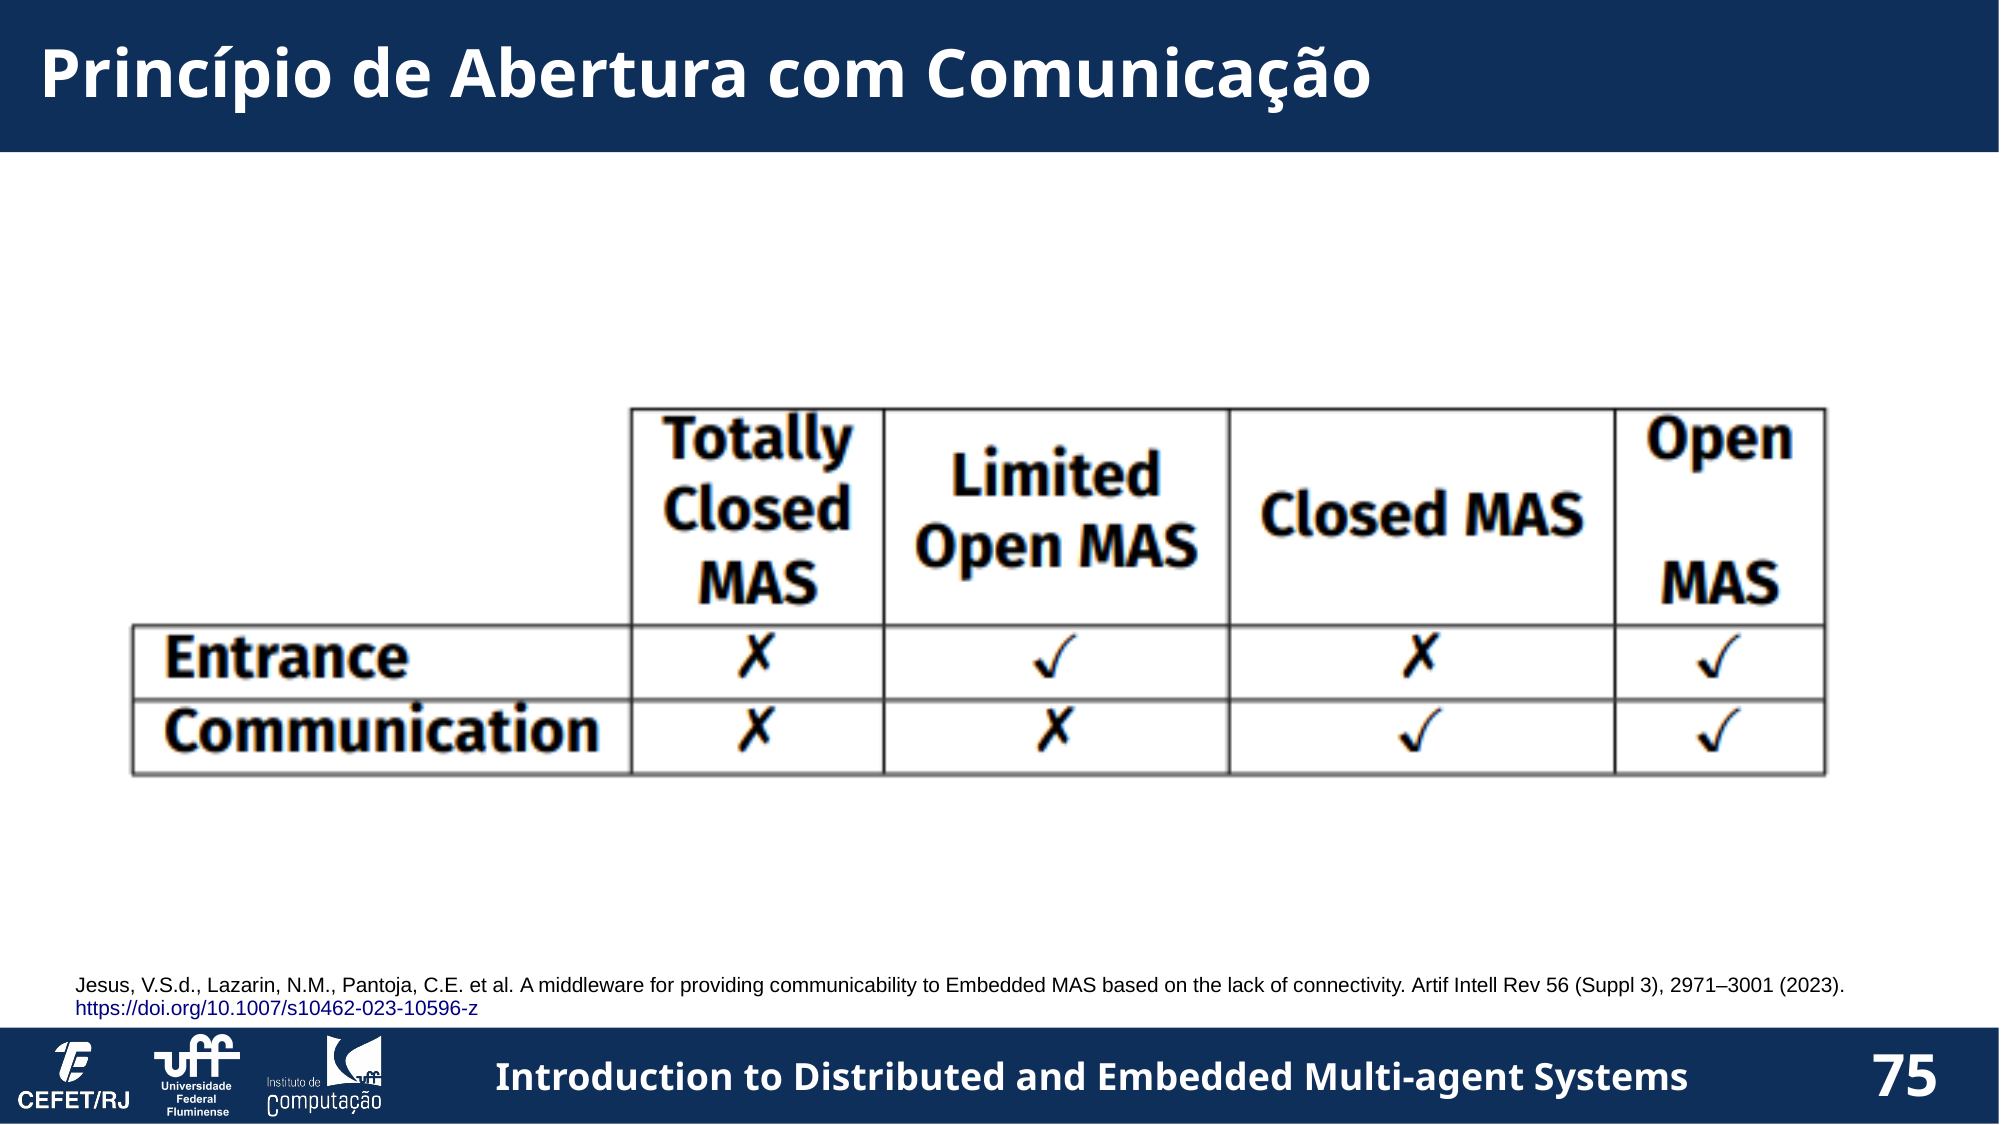

Princípio de Abertura com Comunicação
Jesus, V.S.d., Lazarin, N.M., Pantoja, C.E. et al. A middleware for providing communicability to Embedded MAS based on the lack of connectivity. Artif Intell Rev 56 (Suppl 3), 2971–3001 (2023). https://doi.org/10.1007/s10462-023-10596-z